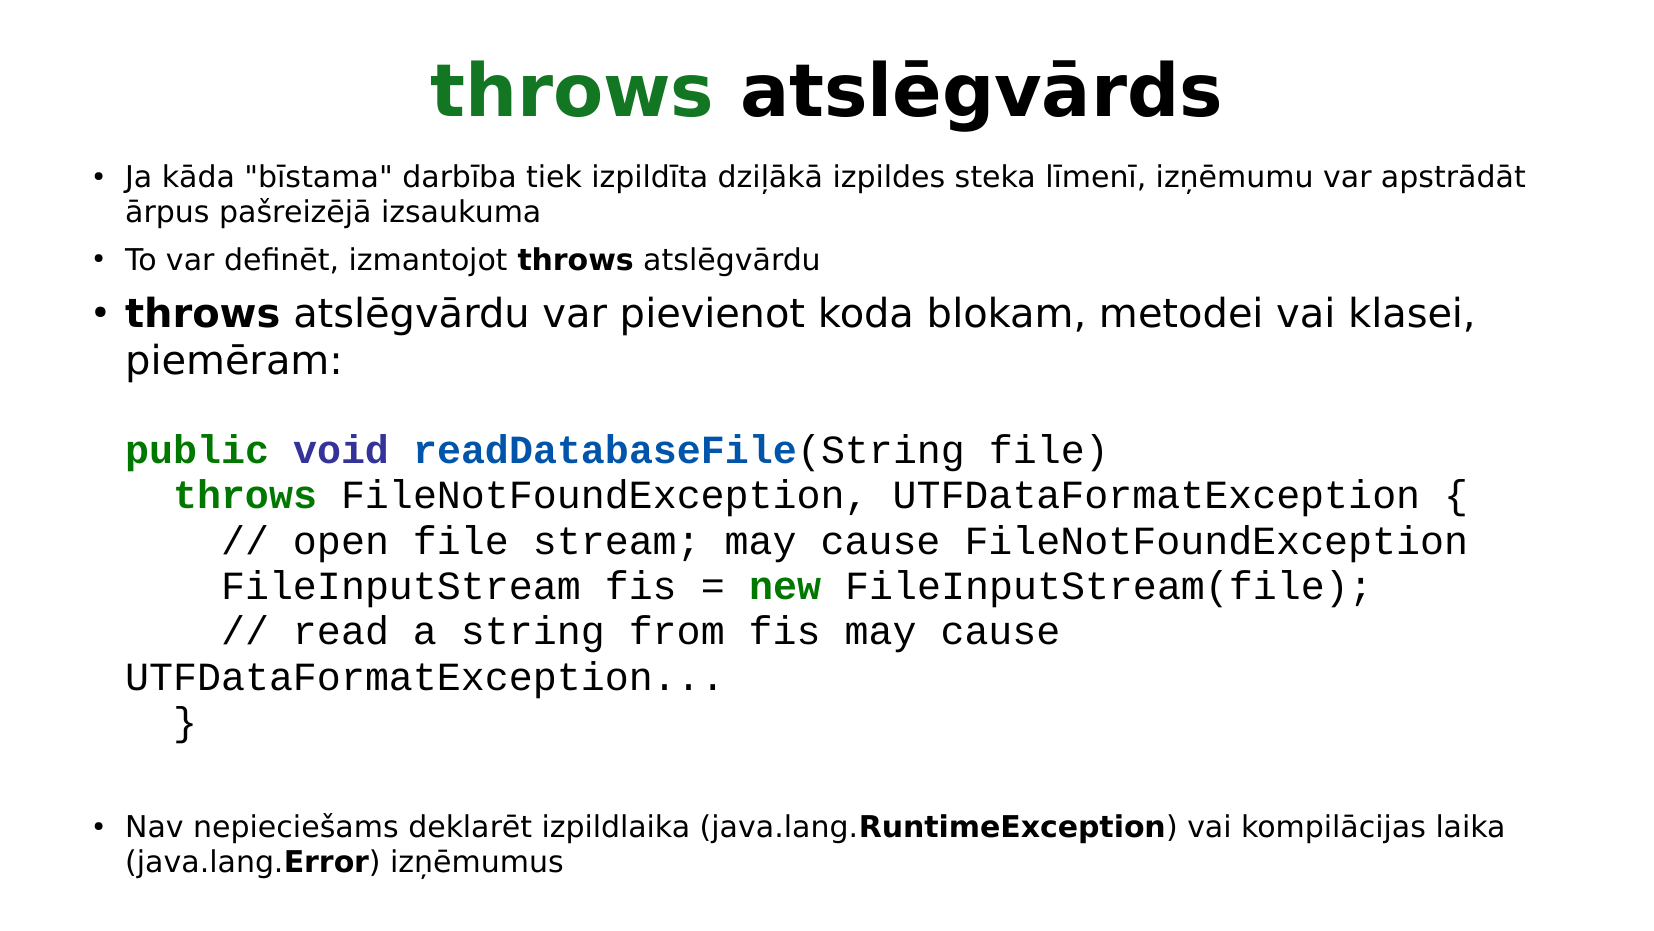

# throws atslēgvārds
Ja kāda "bīstama" darbība tiek izpildīta dziļākā izpildes steka līmenī, izņēmumu var apstrādāt ārpus pašreizējā izsaukuma
To var definēt, izmantojot throws atslēgvārdu
throws atslēgvārdu var pievienot koda blokam, metodei vai klasei, piemēram:
public void readDatabaseFile(String file)
 throws FileNotFoundException, UTFDataFormatException {
 // open file stream; may cause FileNotFoundException
 FileInputStream fis = new FileInputStream(file);
 // read a string from fis may cause UTFDataFormatException...
 }
Nav nepieciešams deklarēt izpildlaika (java.lang.RuntimeException) vai kompilācijas laika (java.lang.Error) izņēmumus